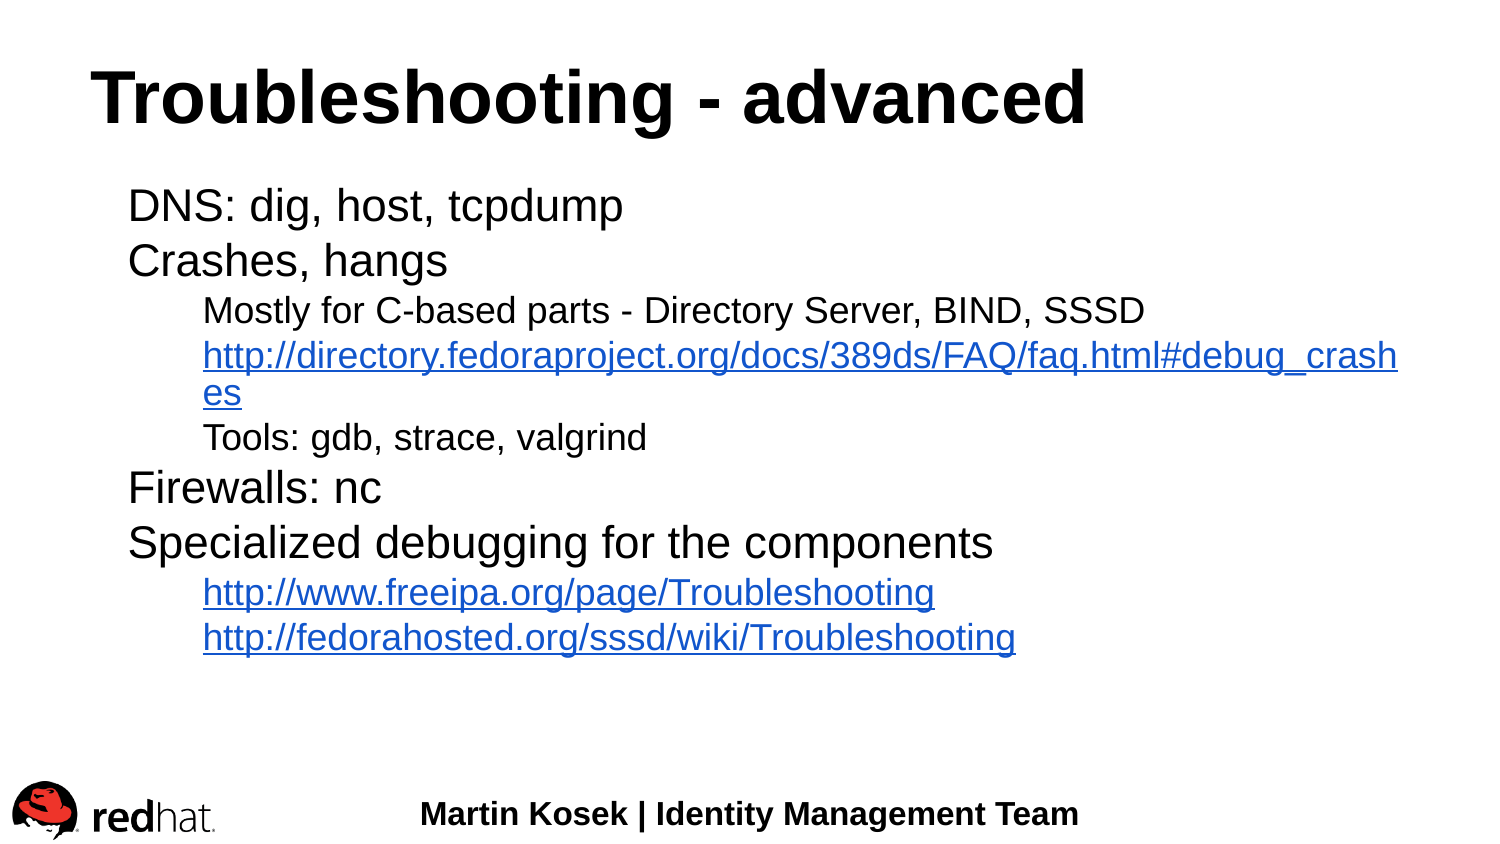

# Troubleshooting - advanced
DNS: dig, host, tcpdump
Crashes, hangs
Mostly for C-based parts - Directory Server, BIND, SSSD
http://directory.fedoraproject.org/docs/389ds/FAQ/faq.html#debug_crashes
Tools: gdb, strace, valgrind
Firewalls: nc
Specialized debugging for the components
http://www.freeipa.org/page/Troubleshooting
http://fedorahosted.org/sssd/wiki/Troubleshooting